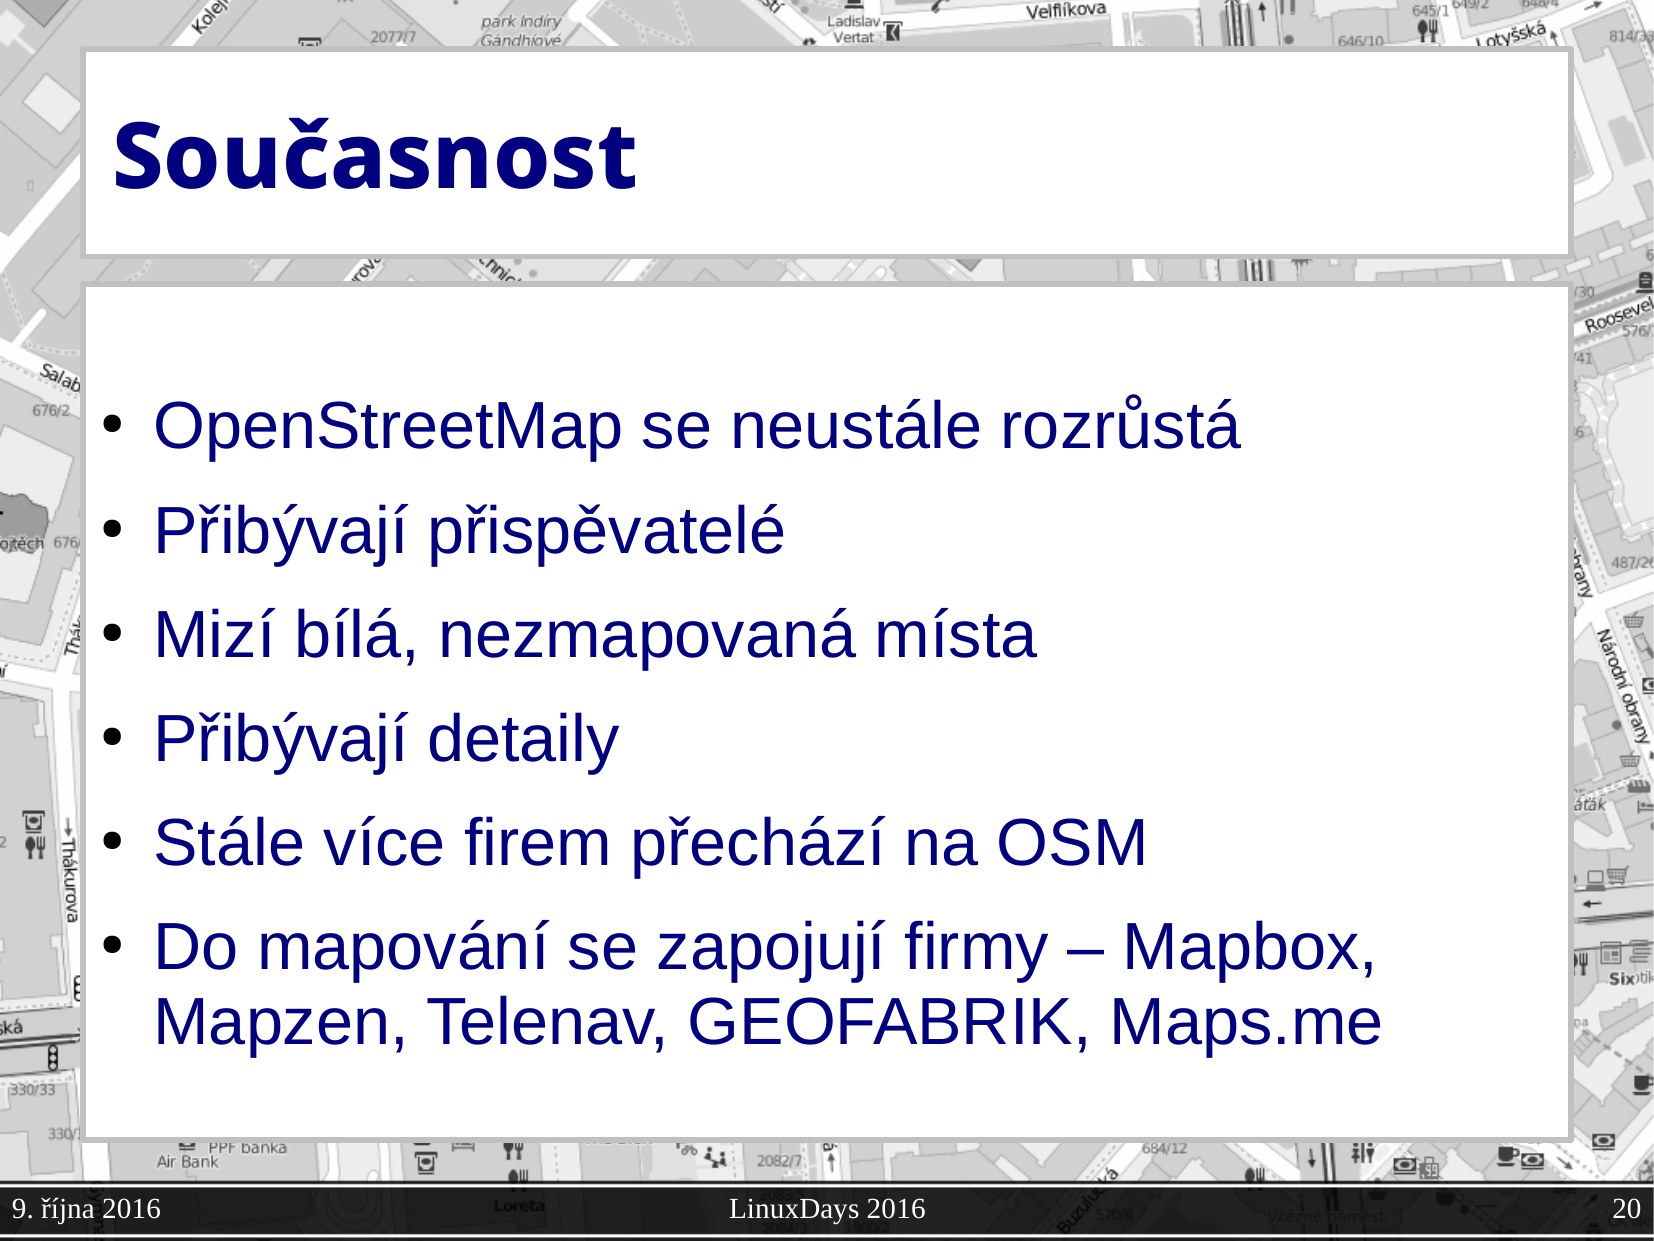

# Současnost
OpenStreetMap se neustále rozrůstá
Přibývají přispěvatelé
Mizí bílá, nezmapovaná místa
Přibývají detaily
Stále více firem přechází na OSM
Do mapování se zapojují firmy – Mapbox, Mapzen, Telenav, GEOFABRIK, Maps.me
18. listopadu 2015
Marián Kyral - GISday 2015, Praha
20